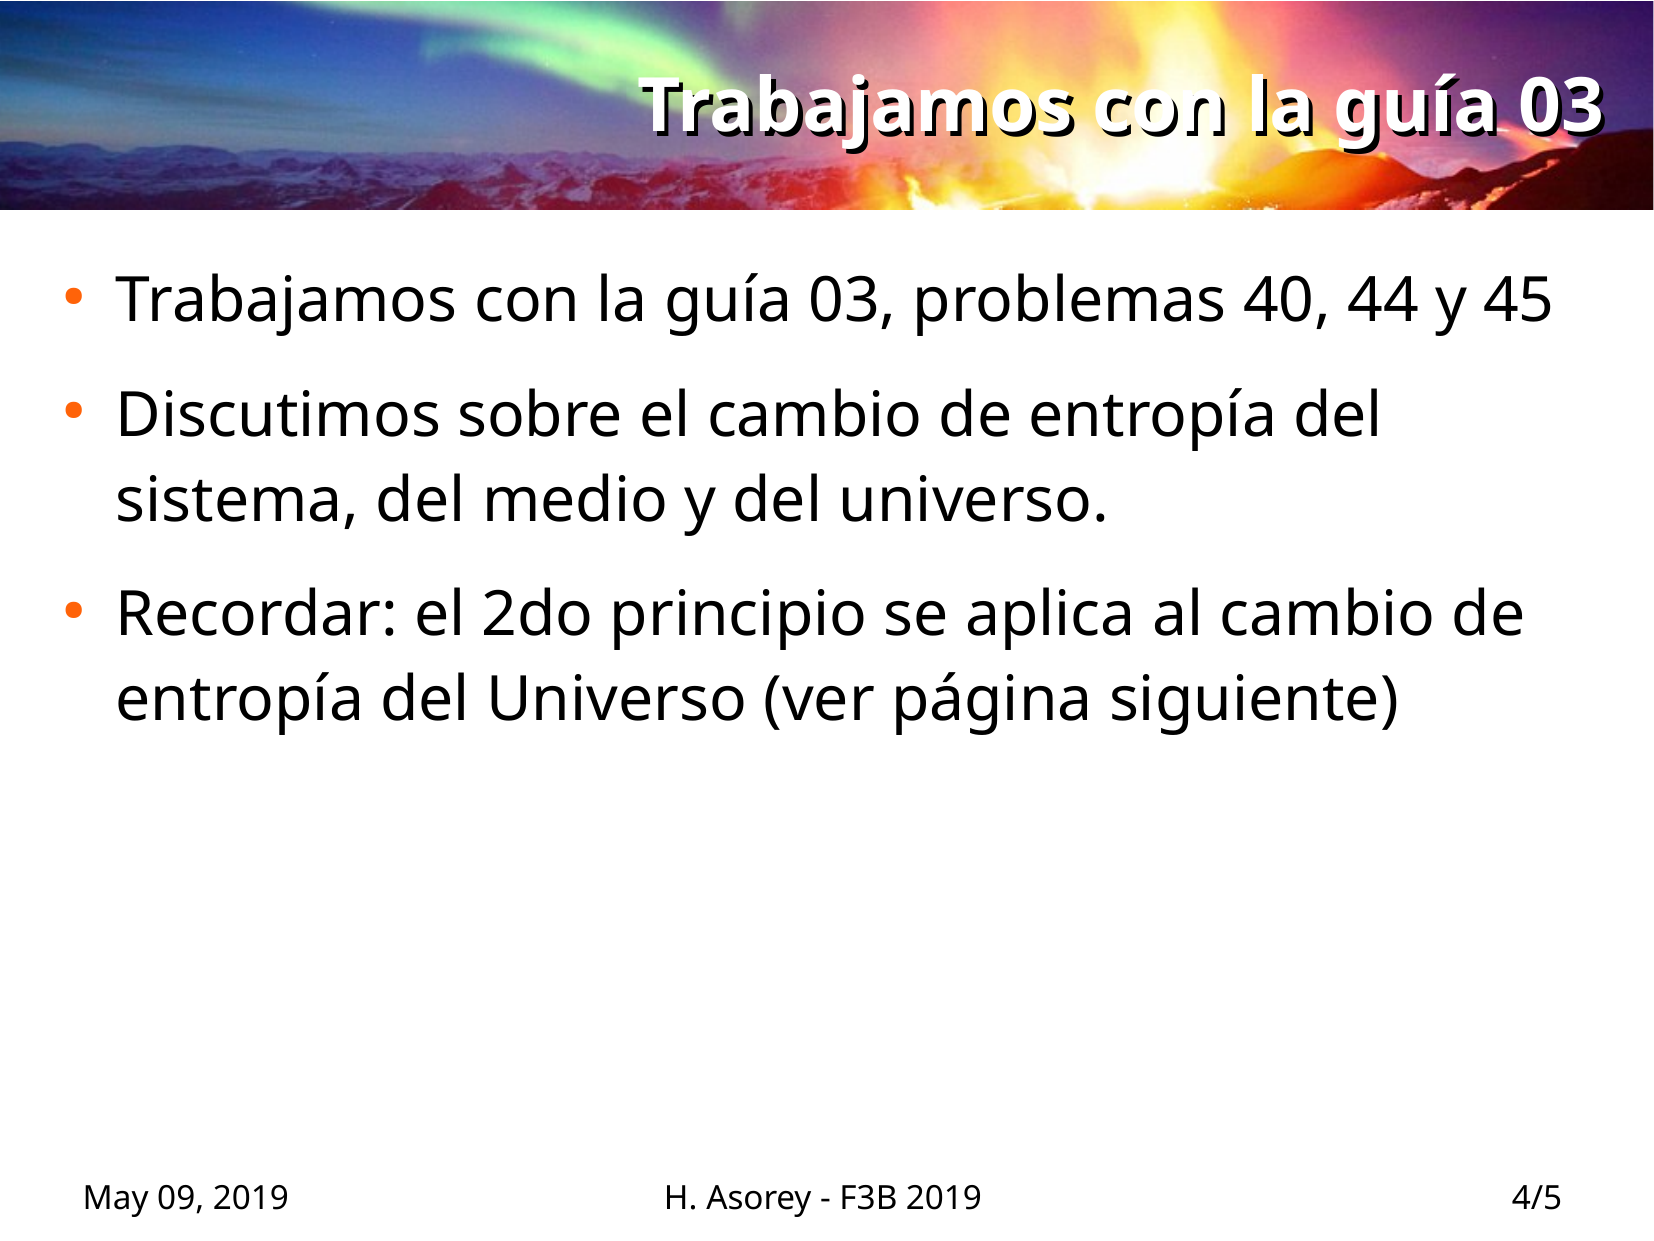

# Trabajamos con la guía 03
Trabajamos con la guía 03, problemas 40, 44 y 45
Discutimos sobre el cambio de entropía del sistema, del medio y del universo.
Recordar: el 2do principio se aplica al cambio de entropía del Universo (ver página siguiente)
May 09, 2019
H. Asorey - F3B 2019
4